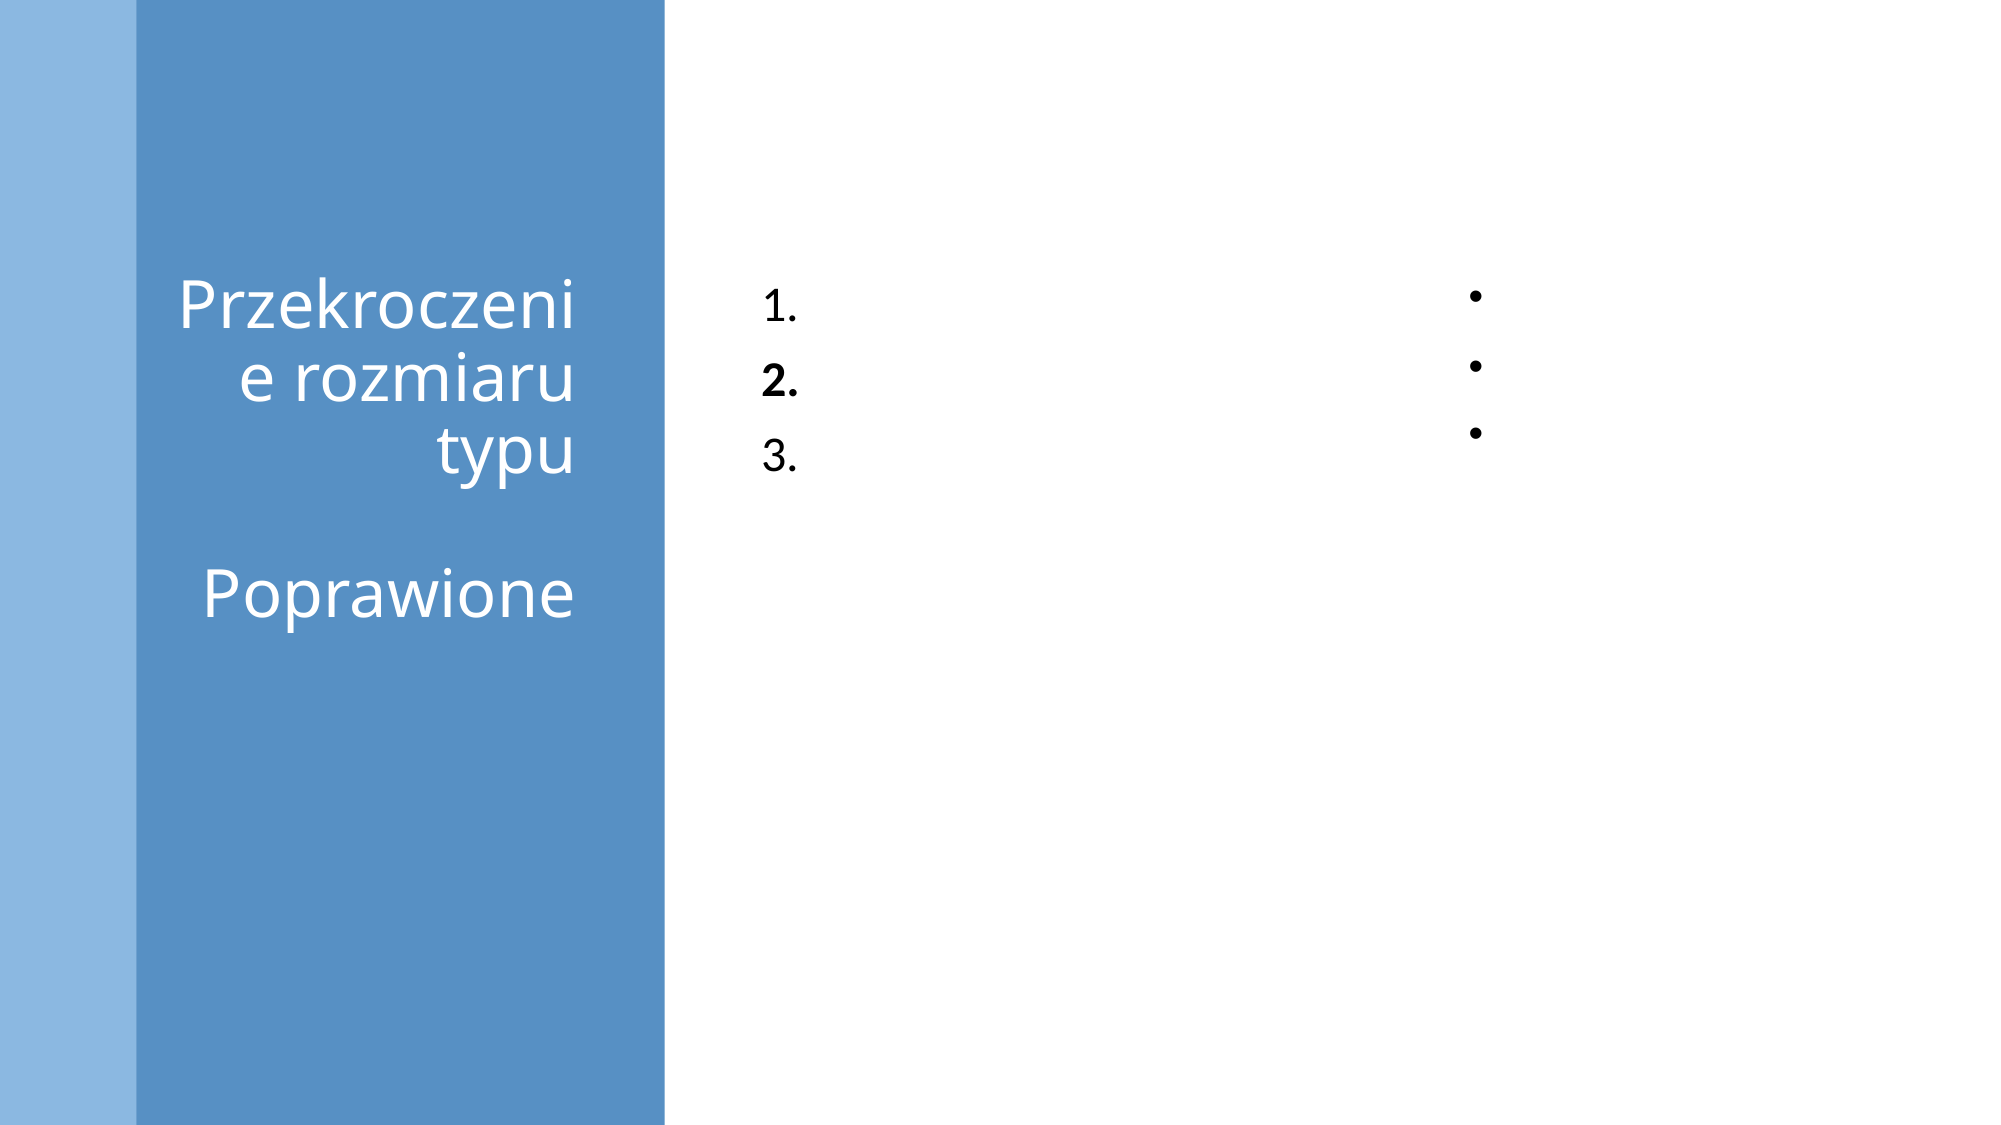

Program
Pamięć
# Przekroczenie rozmiaru typu Poprawione